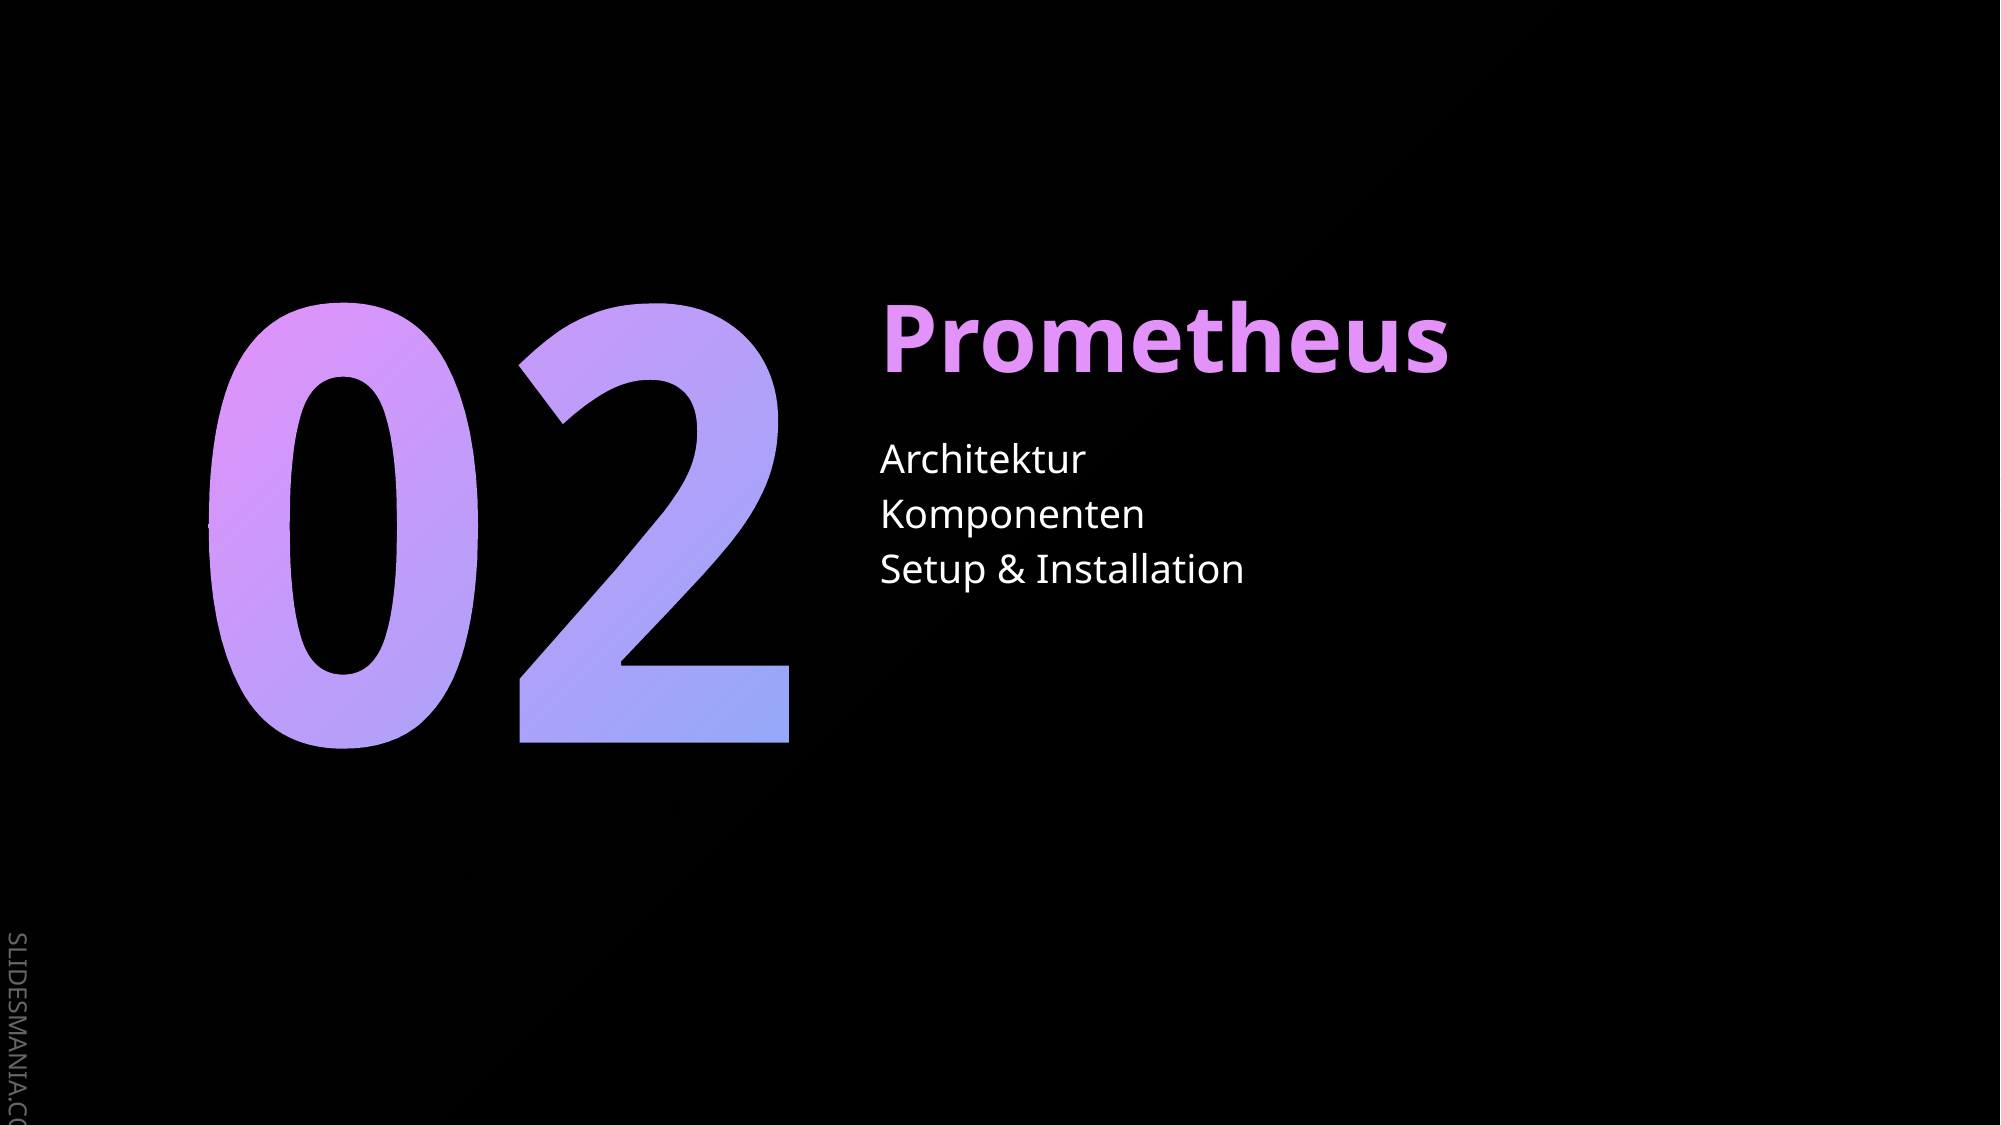

Prometheus
02
# Architektur Komponenten Setup & Installation